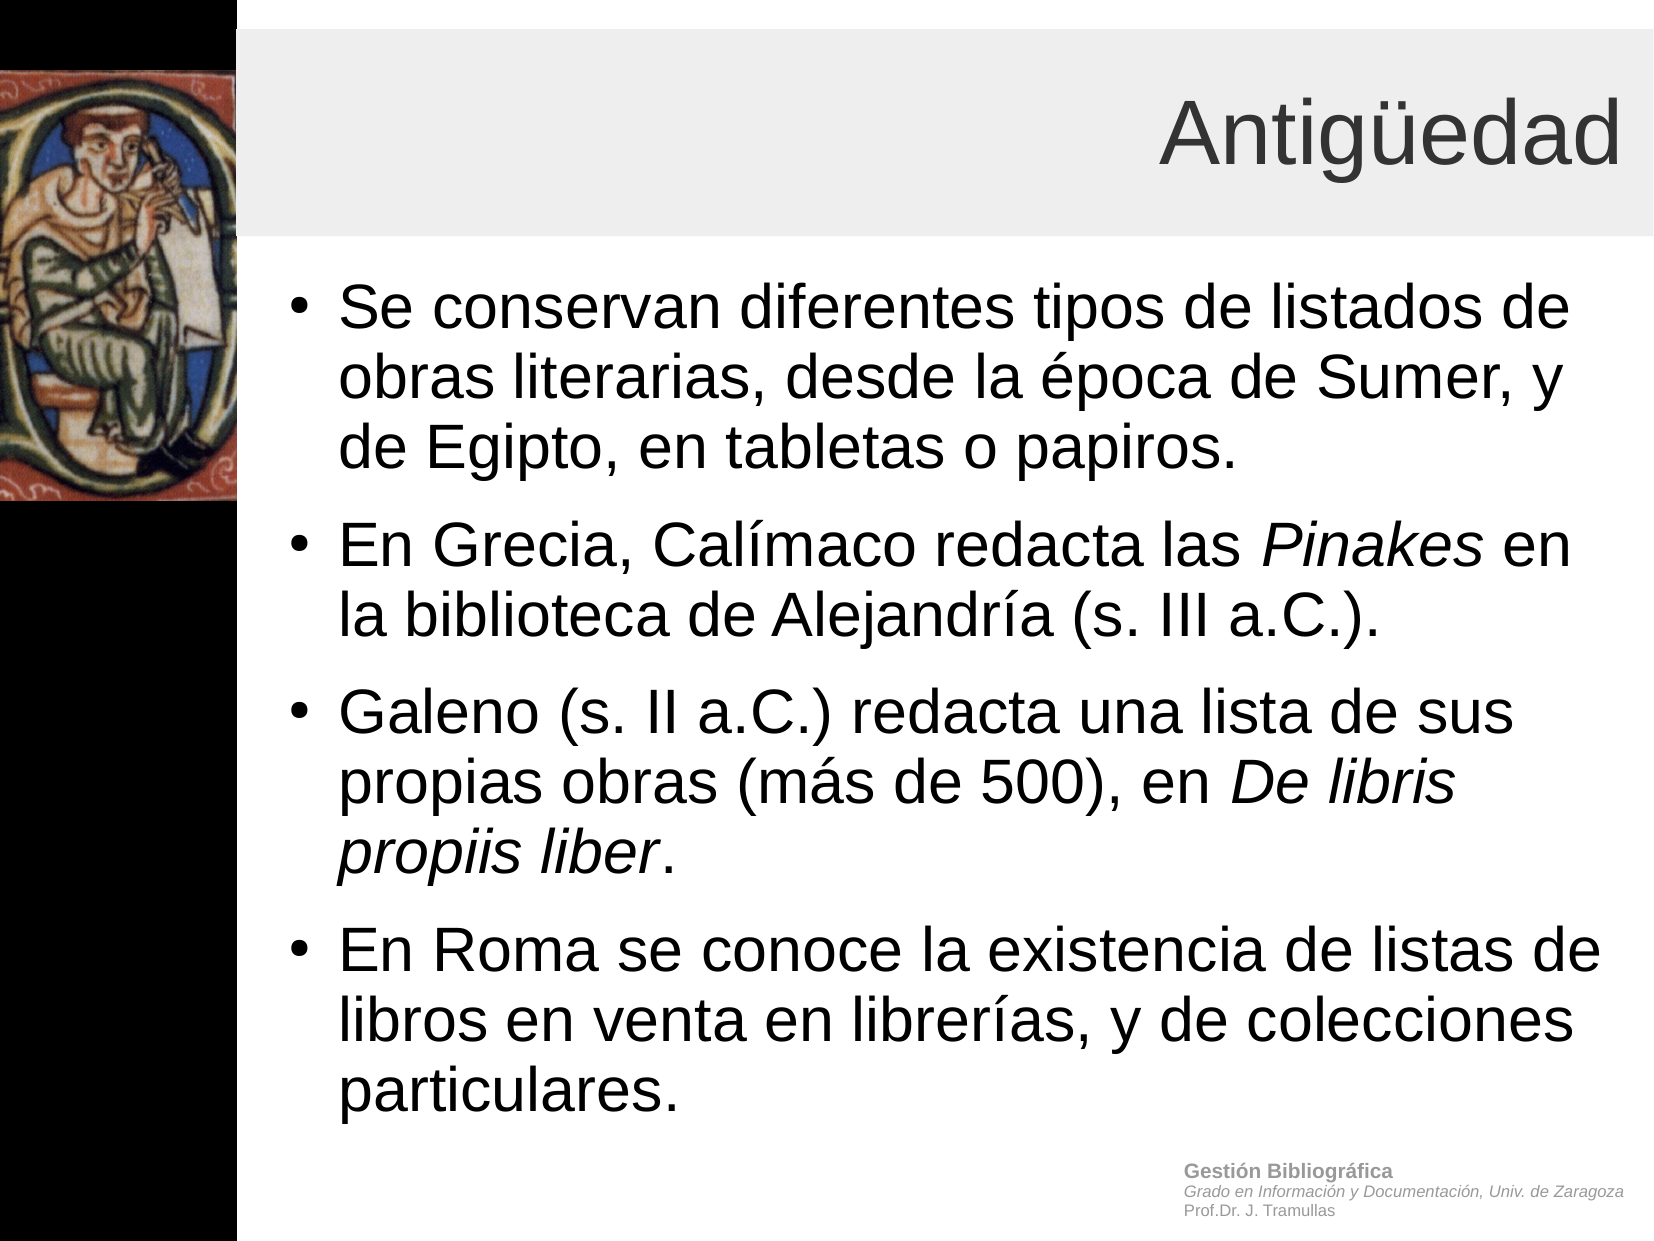

# Antigüedad
Se conservan diferentes tipos de listados de obras literarias, desde la época de Sumer, y de Egipto, en tabletas o papiros.
En Grecia, Calímaco redacta las Pinakes en la biblioteca de Alejandría (s. III a.C.).
Galeno (s. II a.C.) redacta una lista de sus propias obras (más de 500), en De libris propiis liber.
En Roma se conoce la existencia de listas de libros en venta en librerías, y de colecciones particulares.